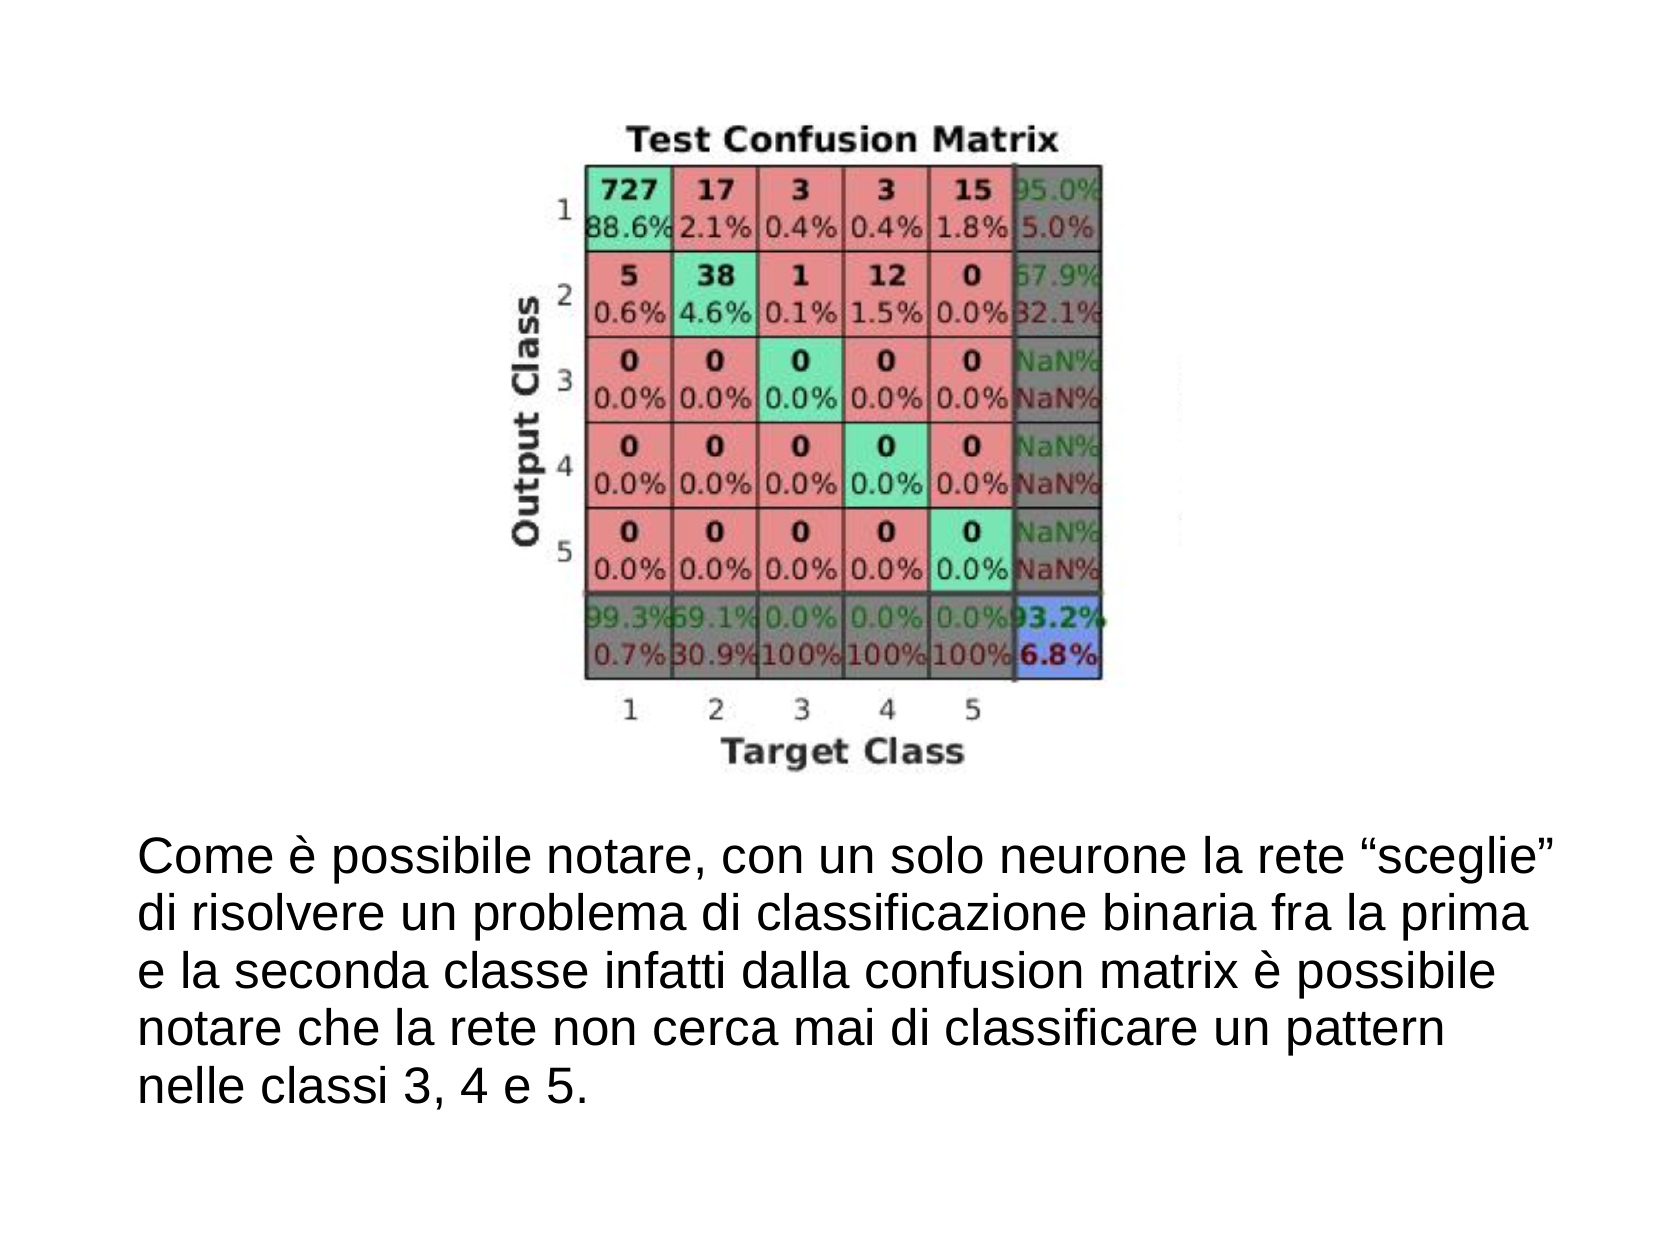

# Come è possibile notare, con un solo neurone la rete “sceglie” di risolvere un problema di classificazione binaria fra la prima e la seconda classe infatti dalla confusion matrix è possibile notare che la rete non cerca mai di classificare un pattern nelle classi 3, 4 e 5.